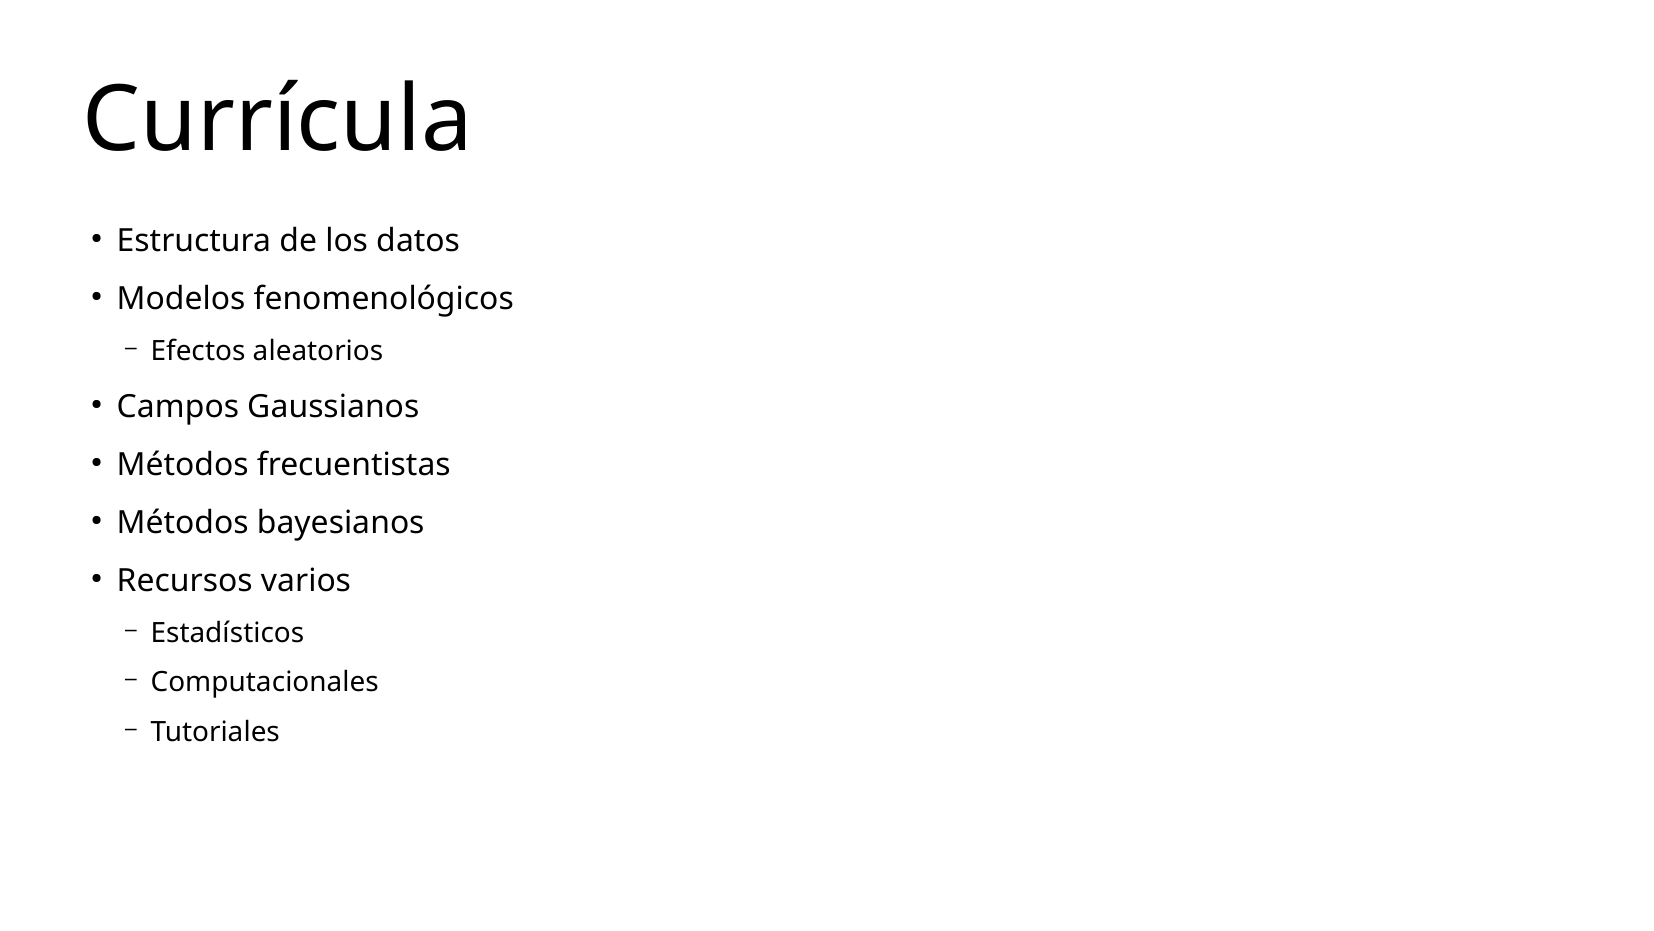

# Currícula
Estructura de los datos
Modelos fenomenológicos
Efectos aleatorios
Campos Gaussianos
Métodos frecuentistas
Métodos bayesianos
Recursos varios
Estadísticos
Computacionales
Tutoriales